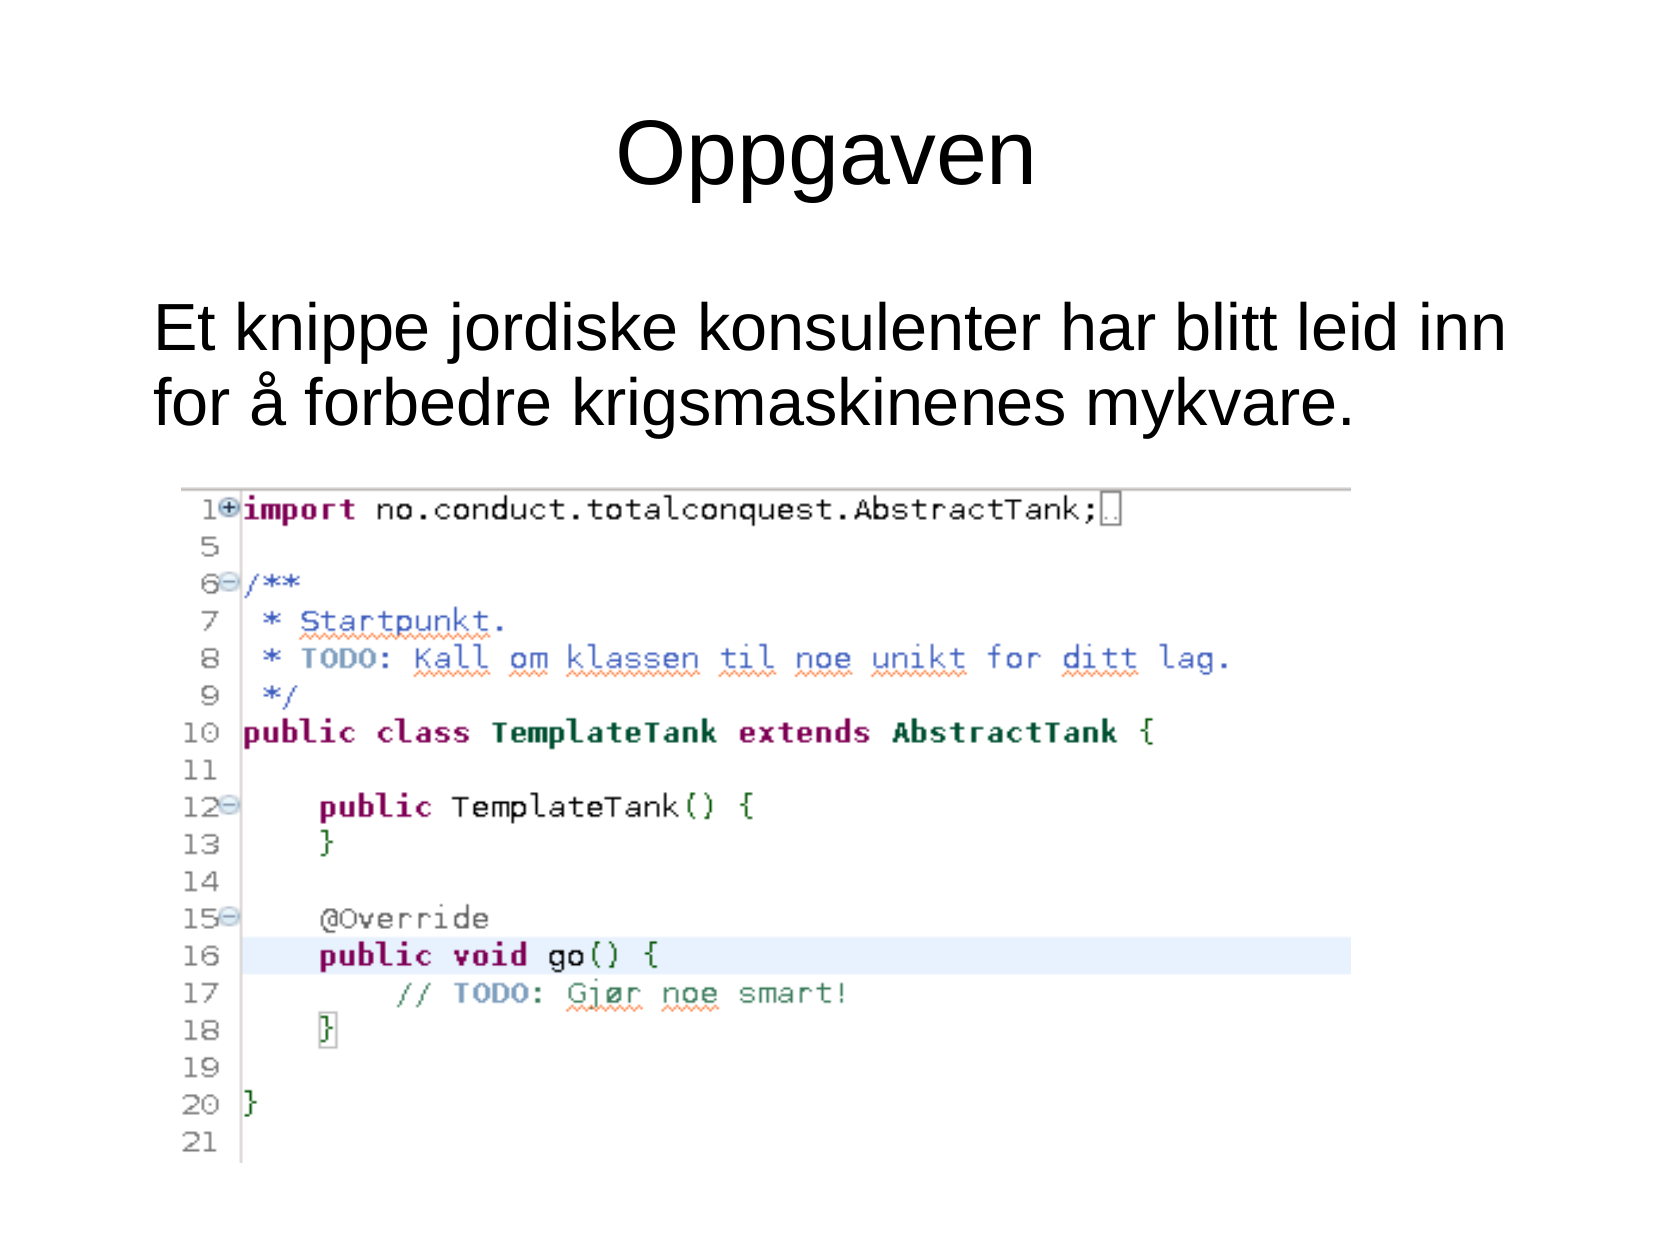

# Oppgaven
Et knippe jordiske konsulenter har blitt leid inn for å forbedre krigsmaskinenes mykvare.